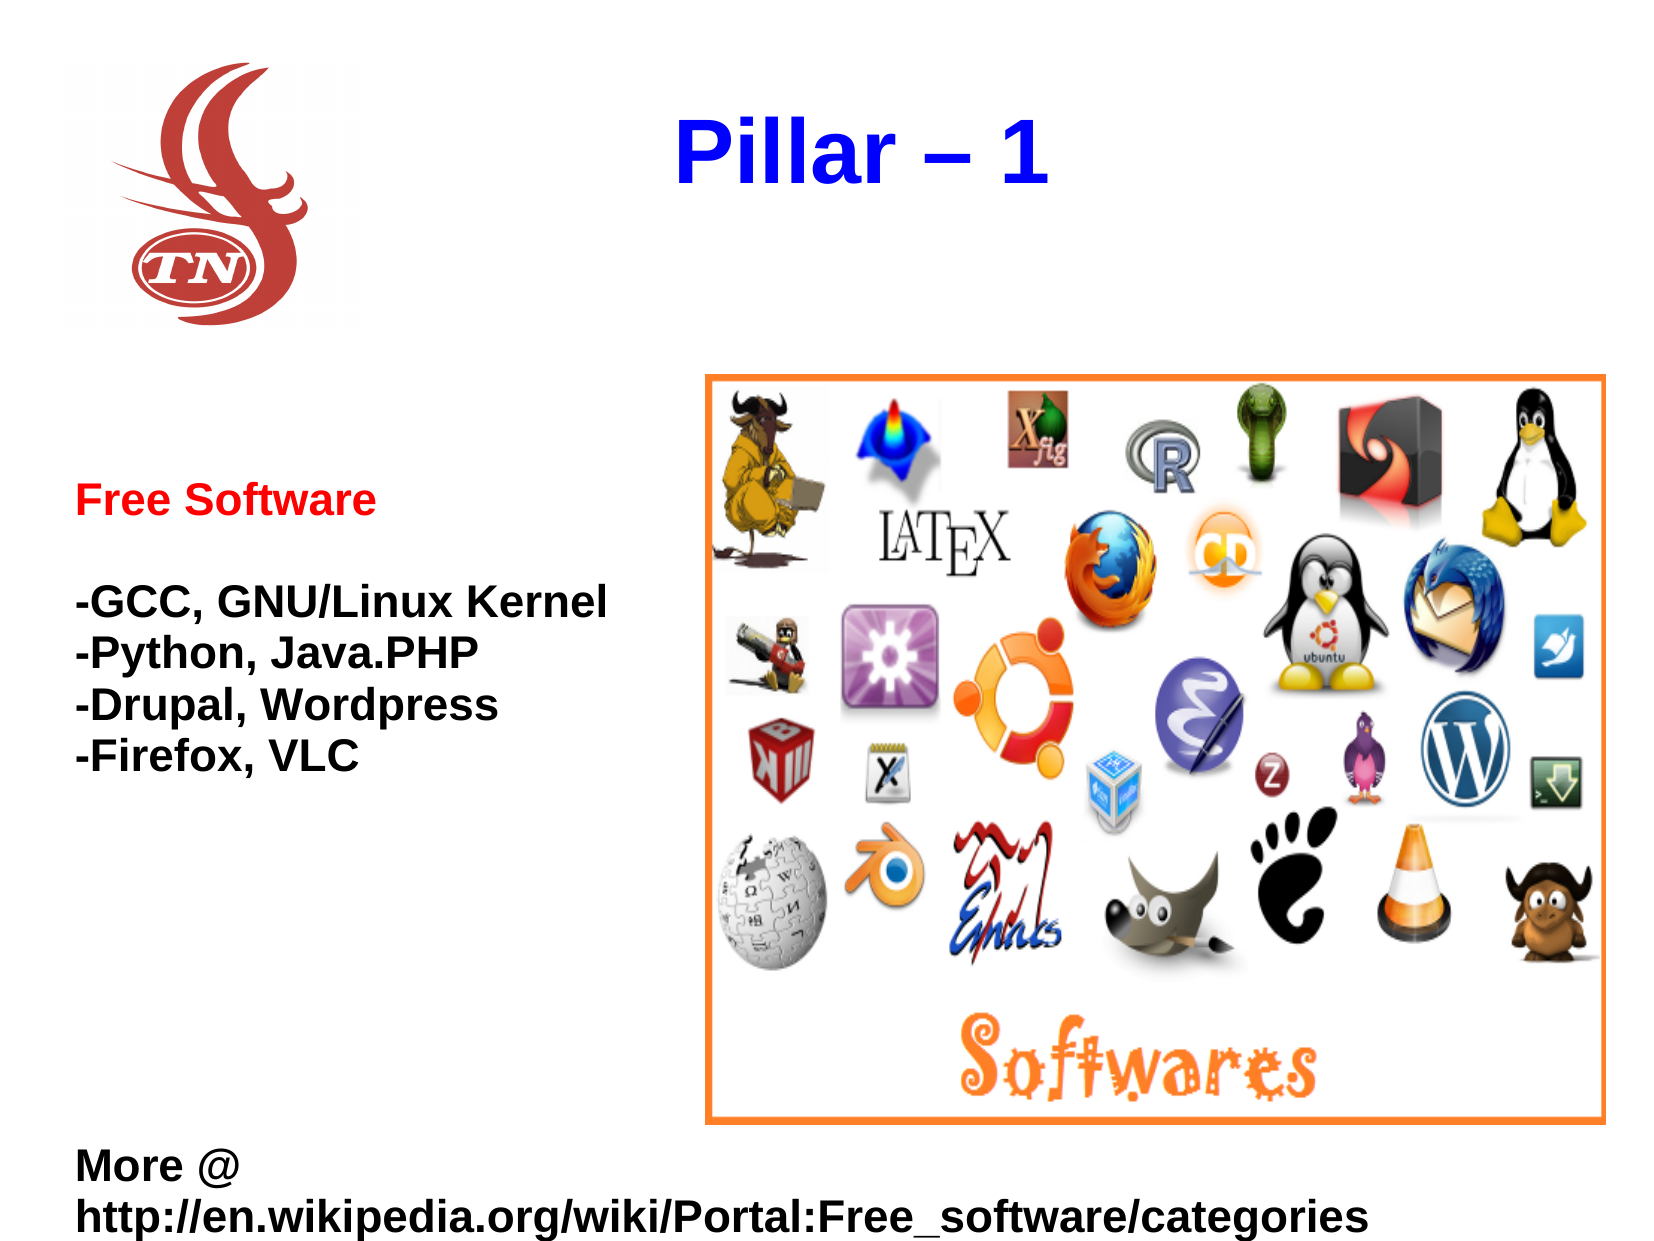

# Pillar – 1
Free Software
-GCC, GNU/Linux Kernel
-Python, Java.PHP
-Drupal, Wordpress
-Firefox, VLC
More @
http://en.wikipedia.org/wiki/Portal:Free_software/categories